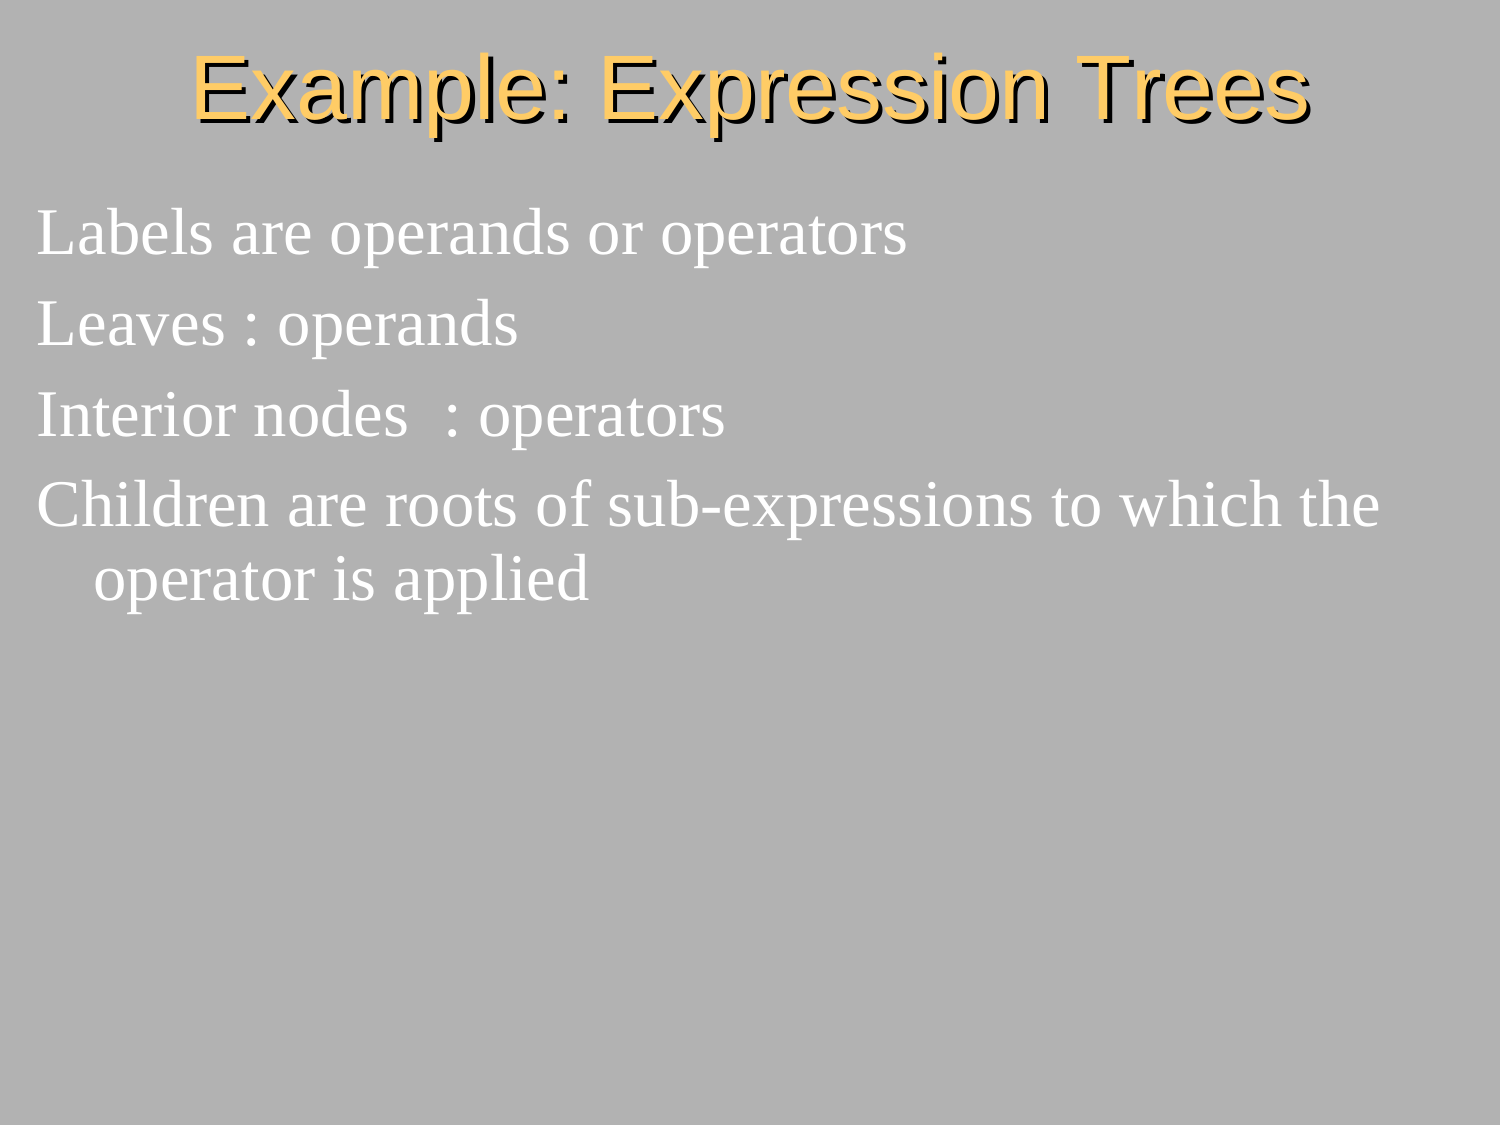

# Example: Expression Trees
Labels are operands or operators
Leaves : operands
Interior nodes : operators
Children are roots of sub-expressions to which the operator is applied